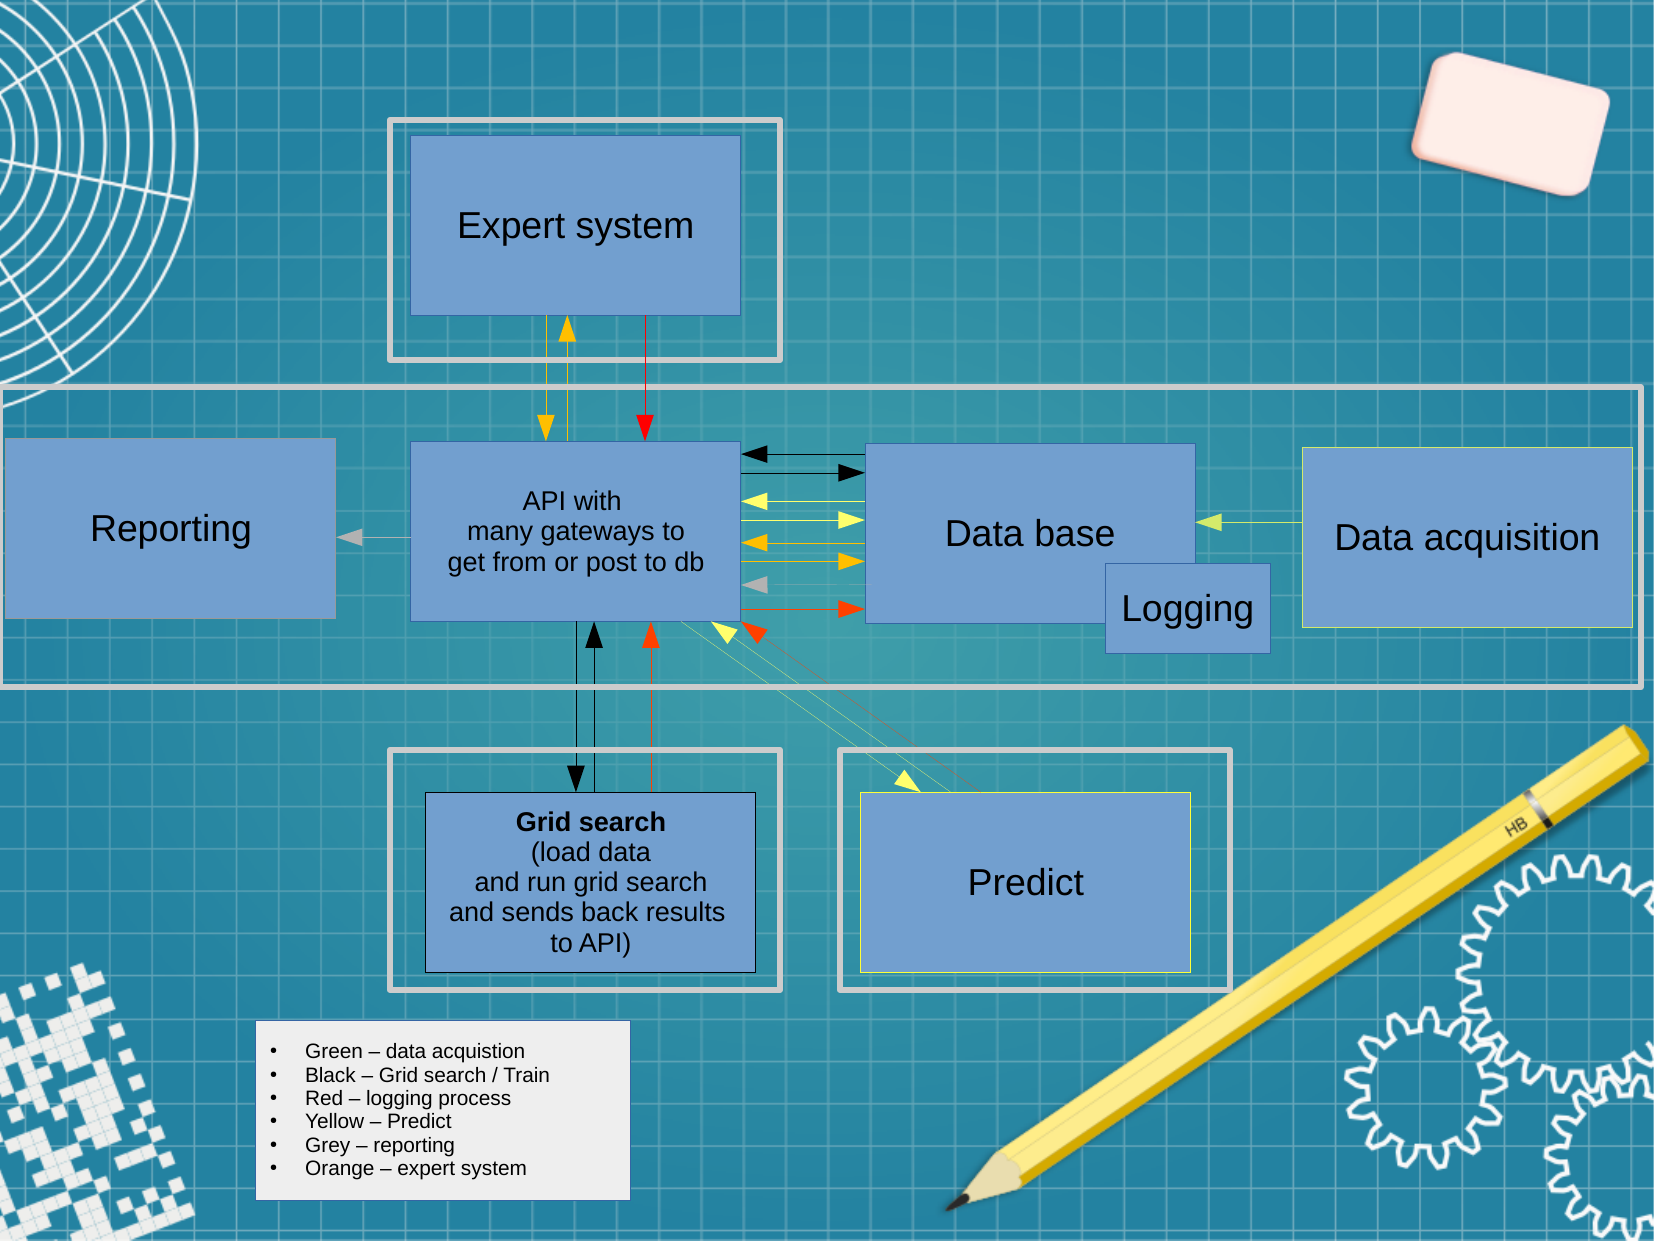

Expert system
Reporting
API with
many gateways to
get from or post to db
Data base
Data acquisition
Logging
Grid search
(load data
and run grid search
and sends back results
to API)
Predict
Green – data acquistion
Black – Grid search / Train
Red – logging process
Yellow – Predict
Grey – reporting
Orange – expert system